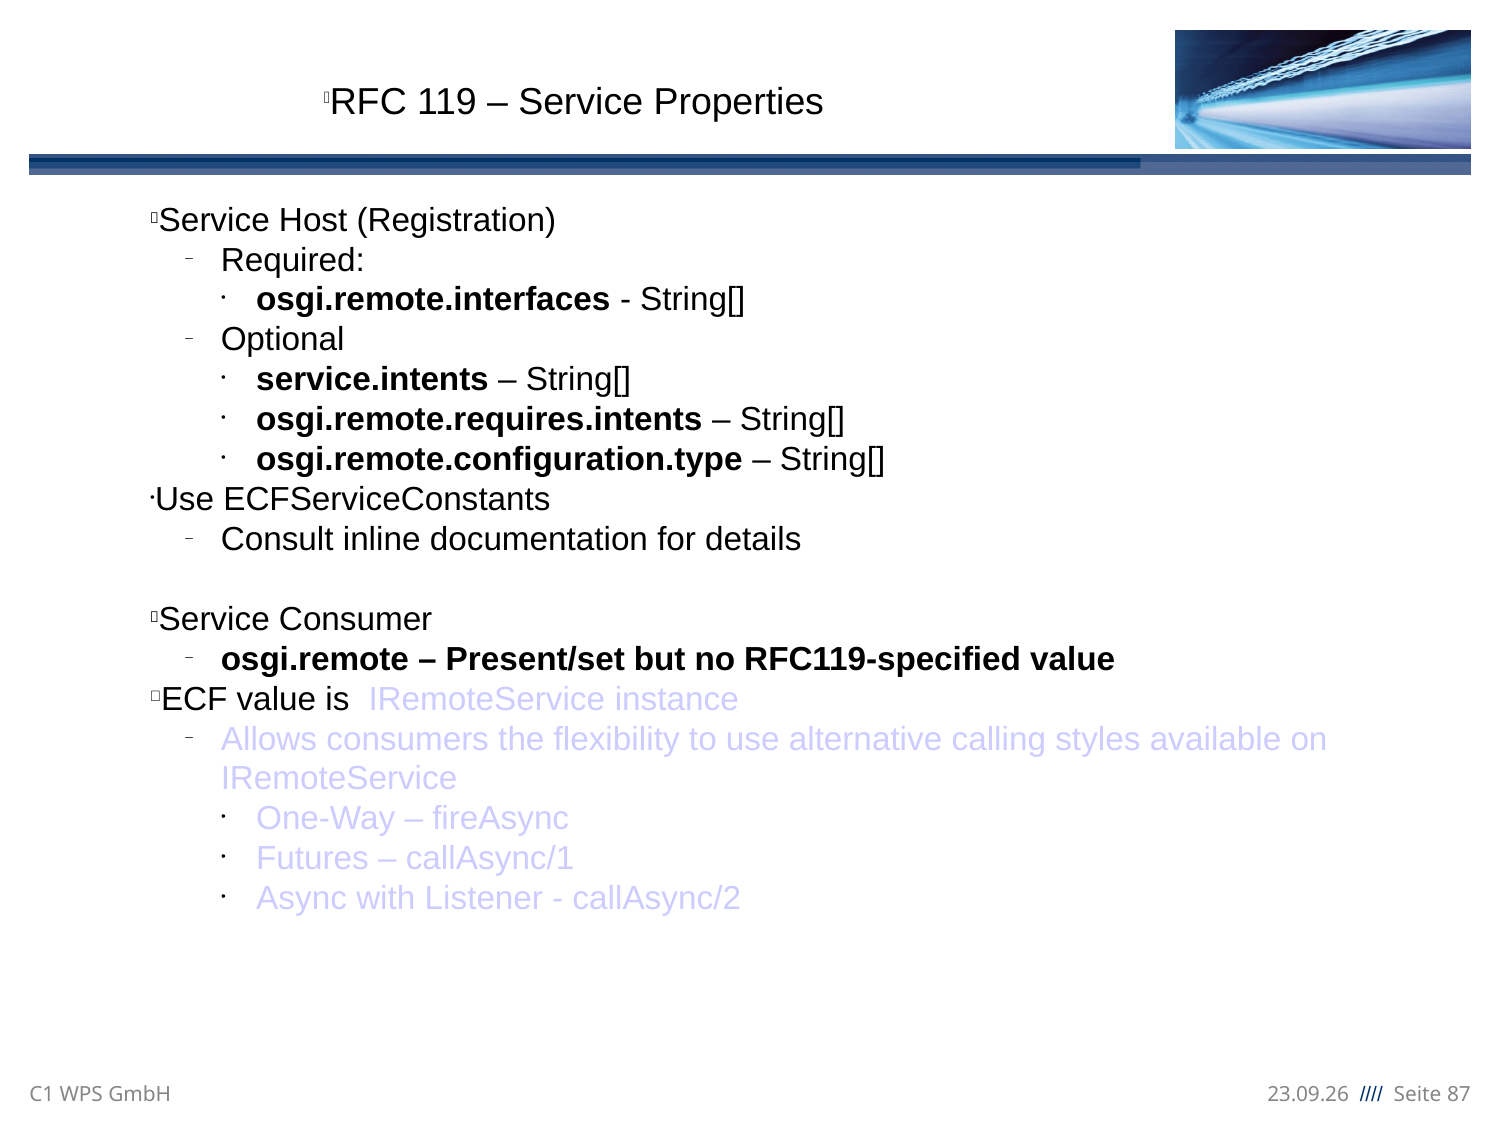

RFC 119 – Service Properties
Service Host (Registration)
Required:
osgi.remote.interfaces - String[]
Optional
service.intents – String[]
osgi.remote.requires.intents – String[]
osgi.remote.configuration.type – String[]
Use ECFServiceConstants
Consult inline documentation for details
Service Consumer
osgi.remote – Present/set but no RFC119-specified value
ECF value is IRemoteService instance
Allows consumers the flexibility to use alternative calling styles available on IRemoteService
One-Way – fireAsync
Futures – callAsync/1
Async with Listener - callAsync/2